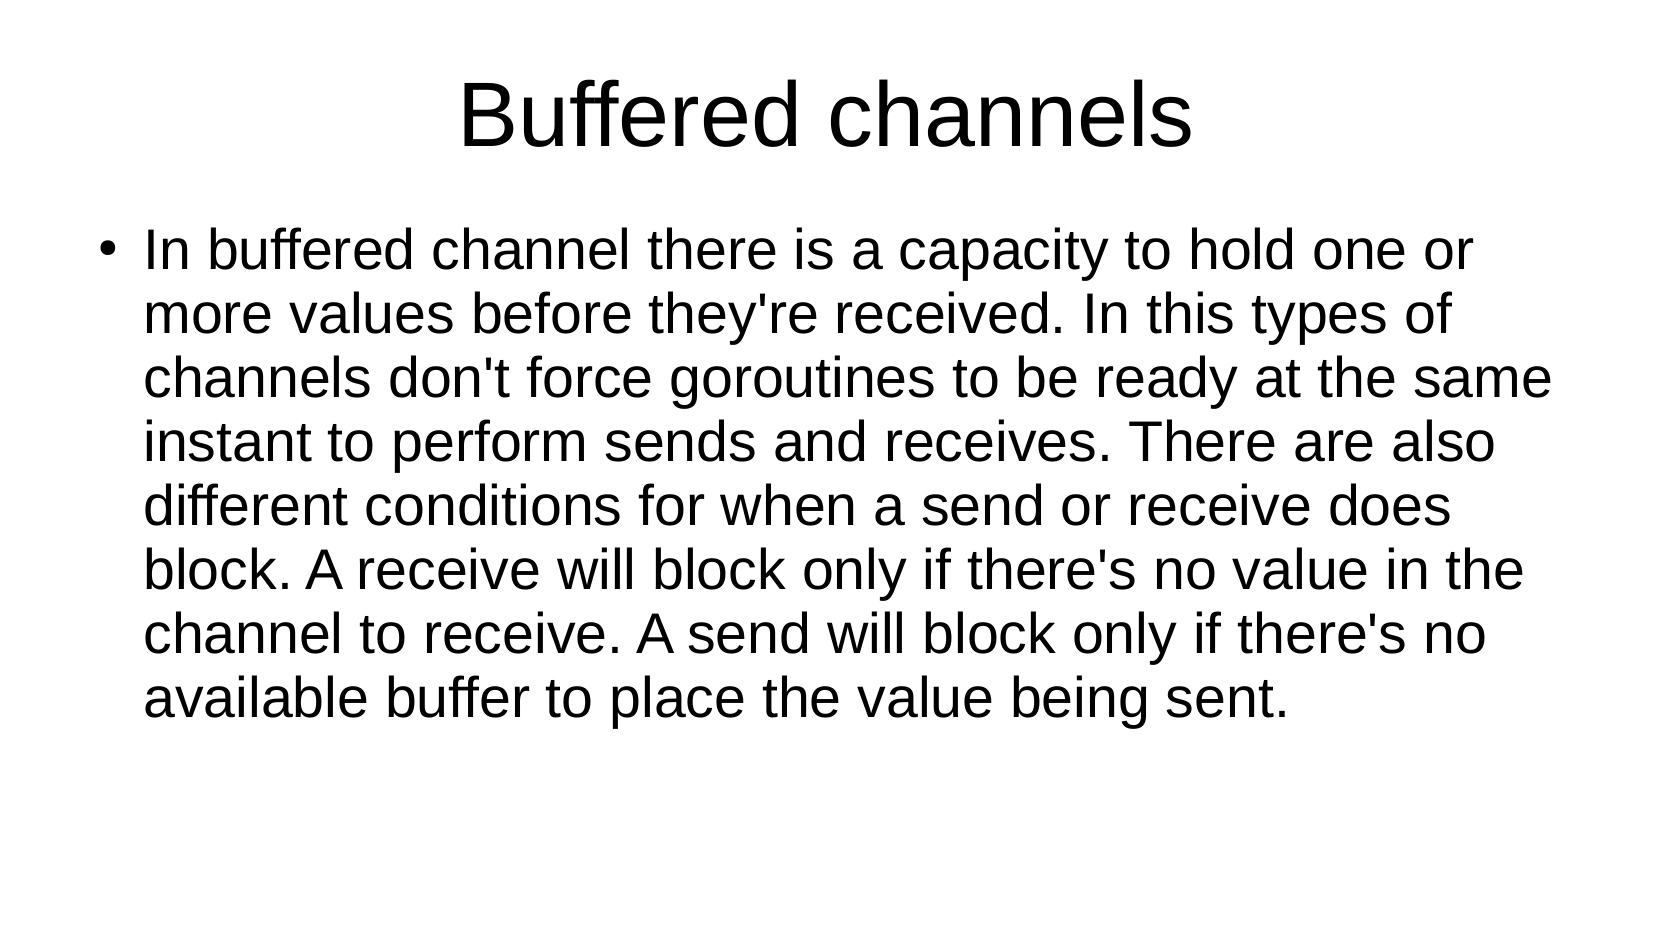

# Buffered channels
In buffered channel there is a capacity to hold one or more values before they're received. In this types of channels don't force goroutines to be ready at the same instant to perform sends and receives. There are also different conditions for when a send or receive does block. A receive will block only if there's no value in the channel to receive. A send will block only if there's no available buffer to place the value being sent.